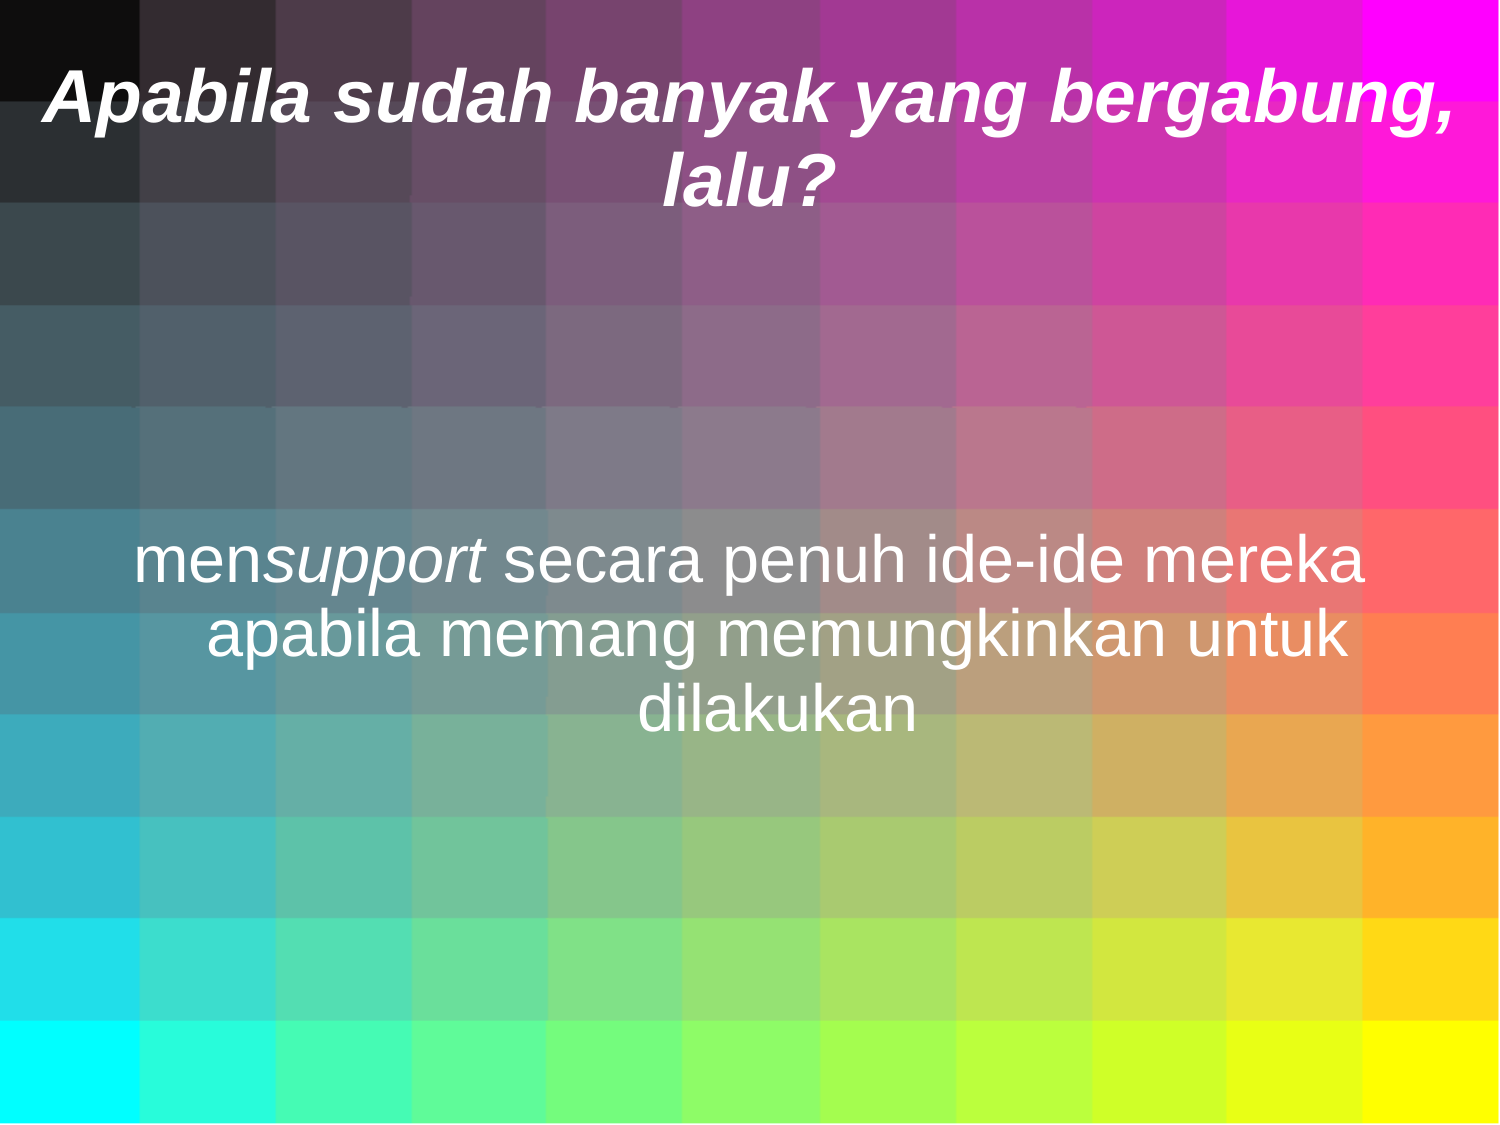

# Apabila sudah banyak yang bergabung, lalu?
mensupport secara penuh ide-ide mereka apabila memang memungkinkan untuk dilakukan